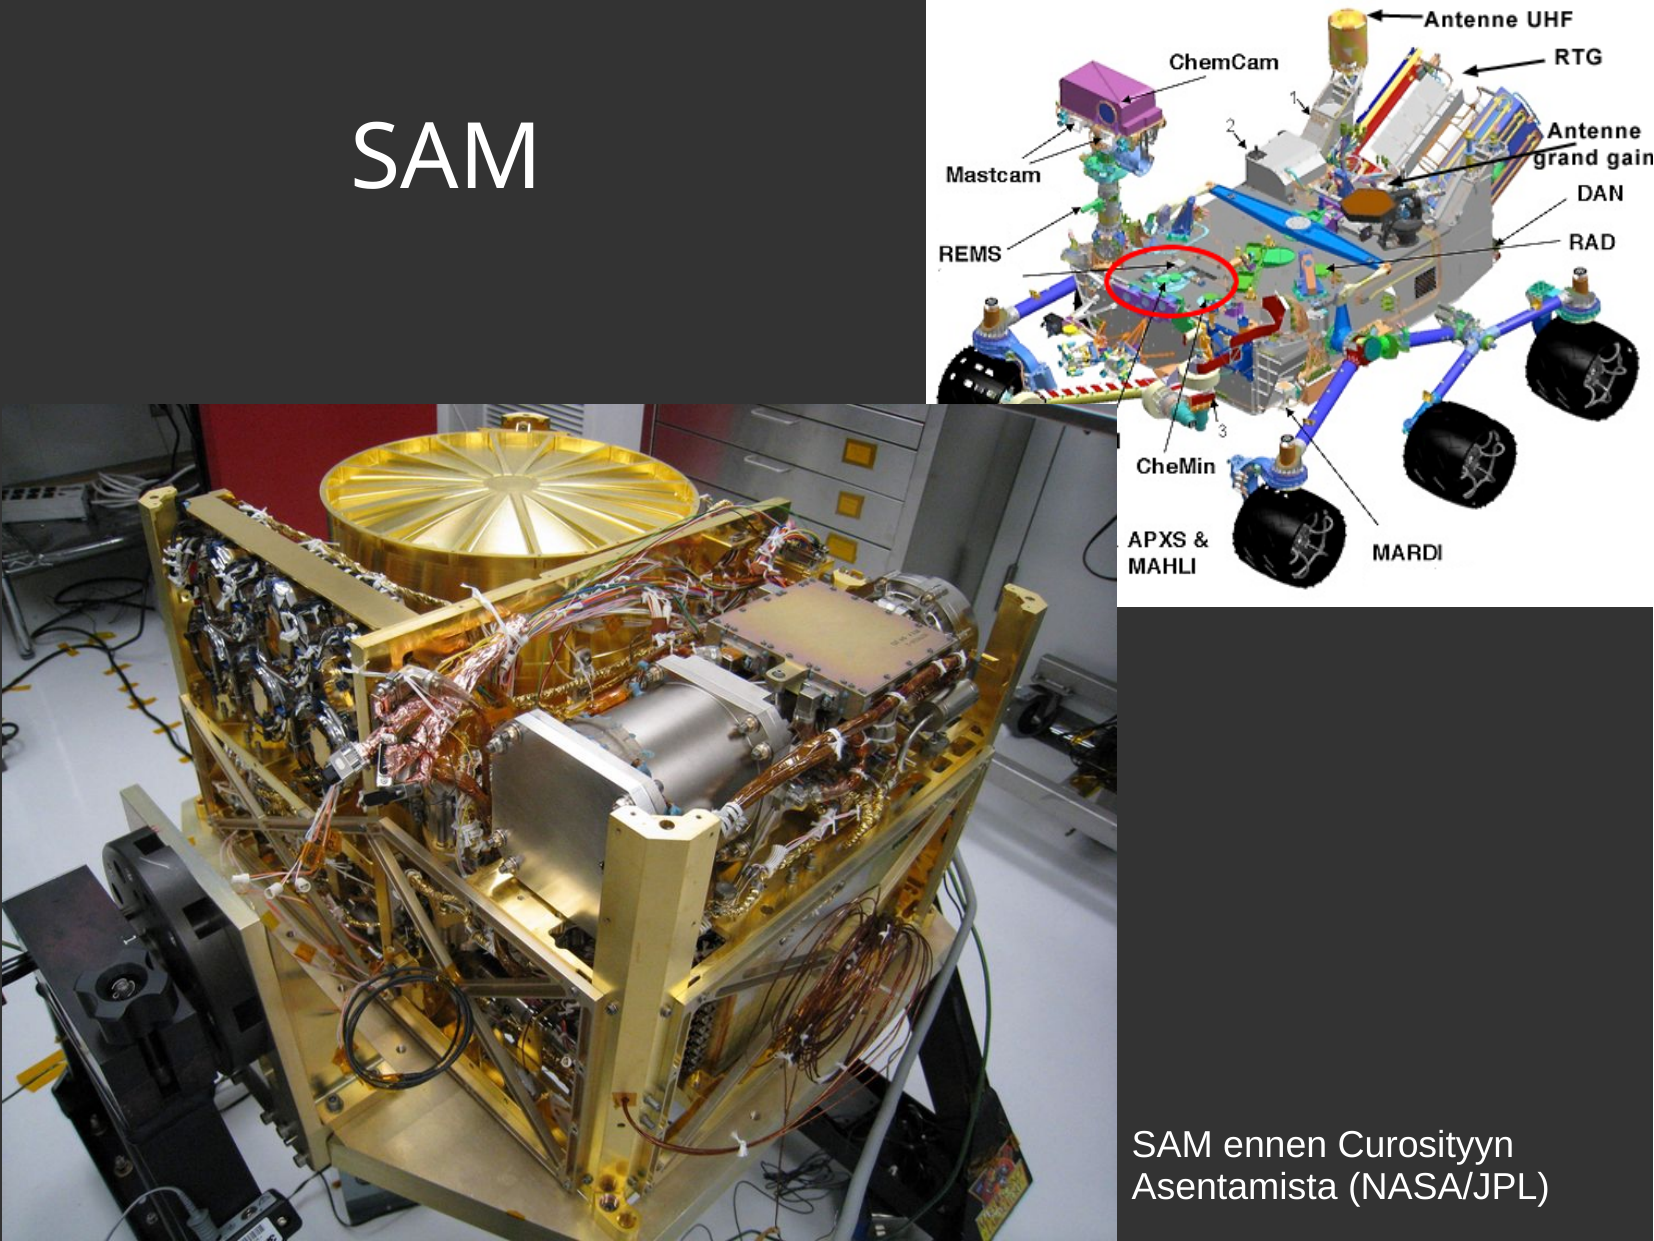

# SAM
SAM ennen Curosityyn
Asentamista (NASA/JPL)